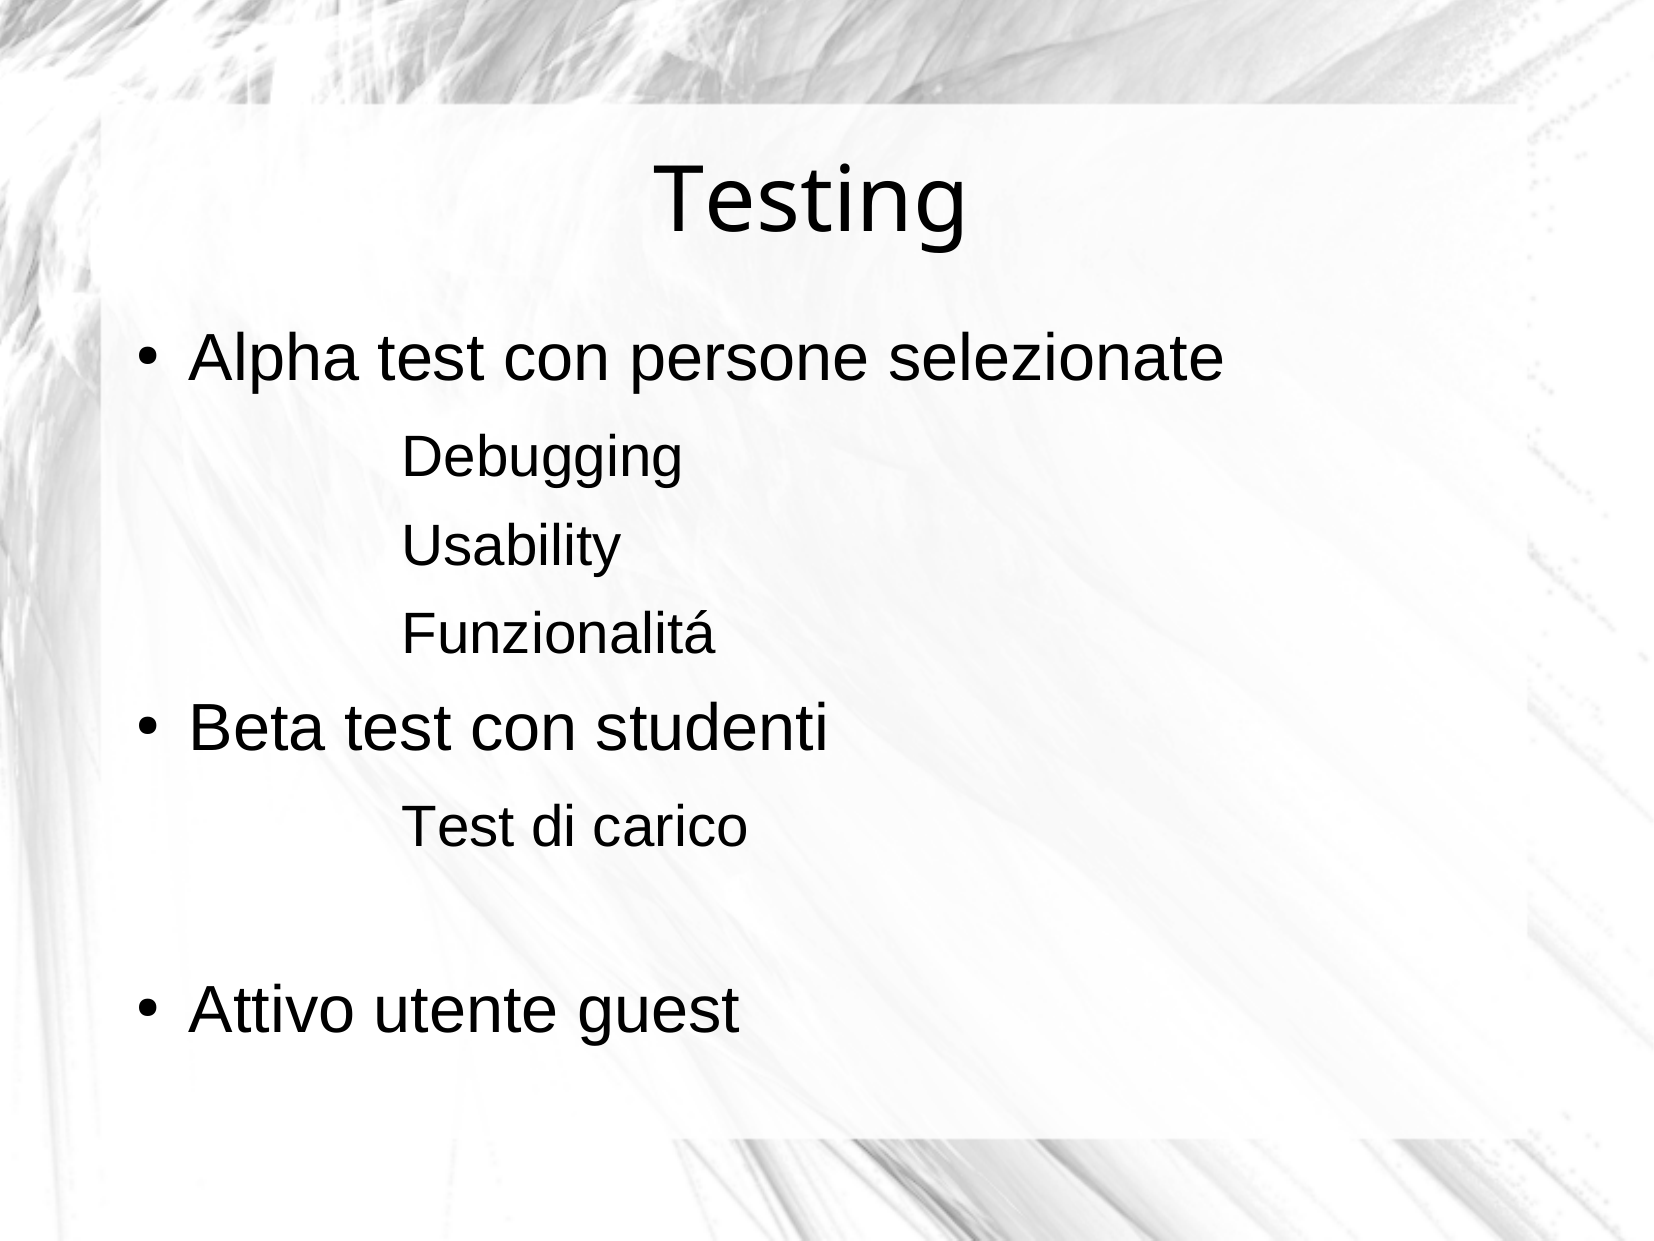

# Testing
Alpha test con persone selezionate
Debugging
Usability
Funzionalitá
Beta test con studenti
Test di carico
Attivo utente guest